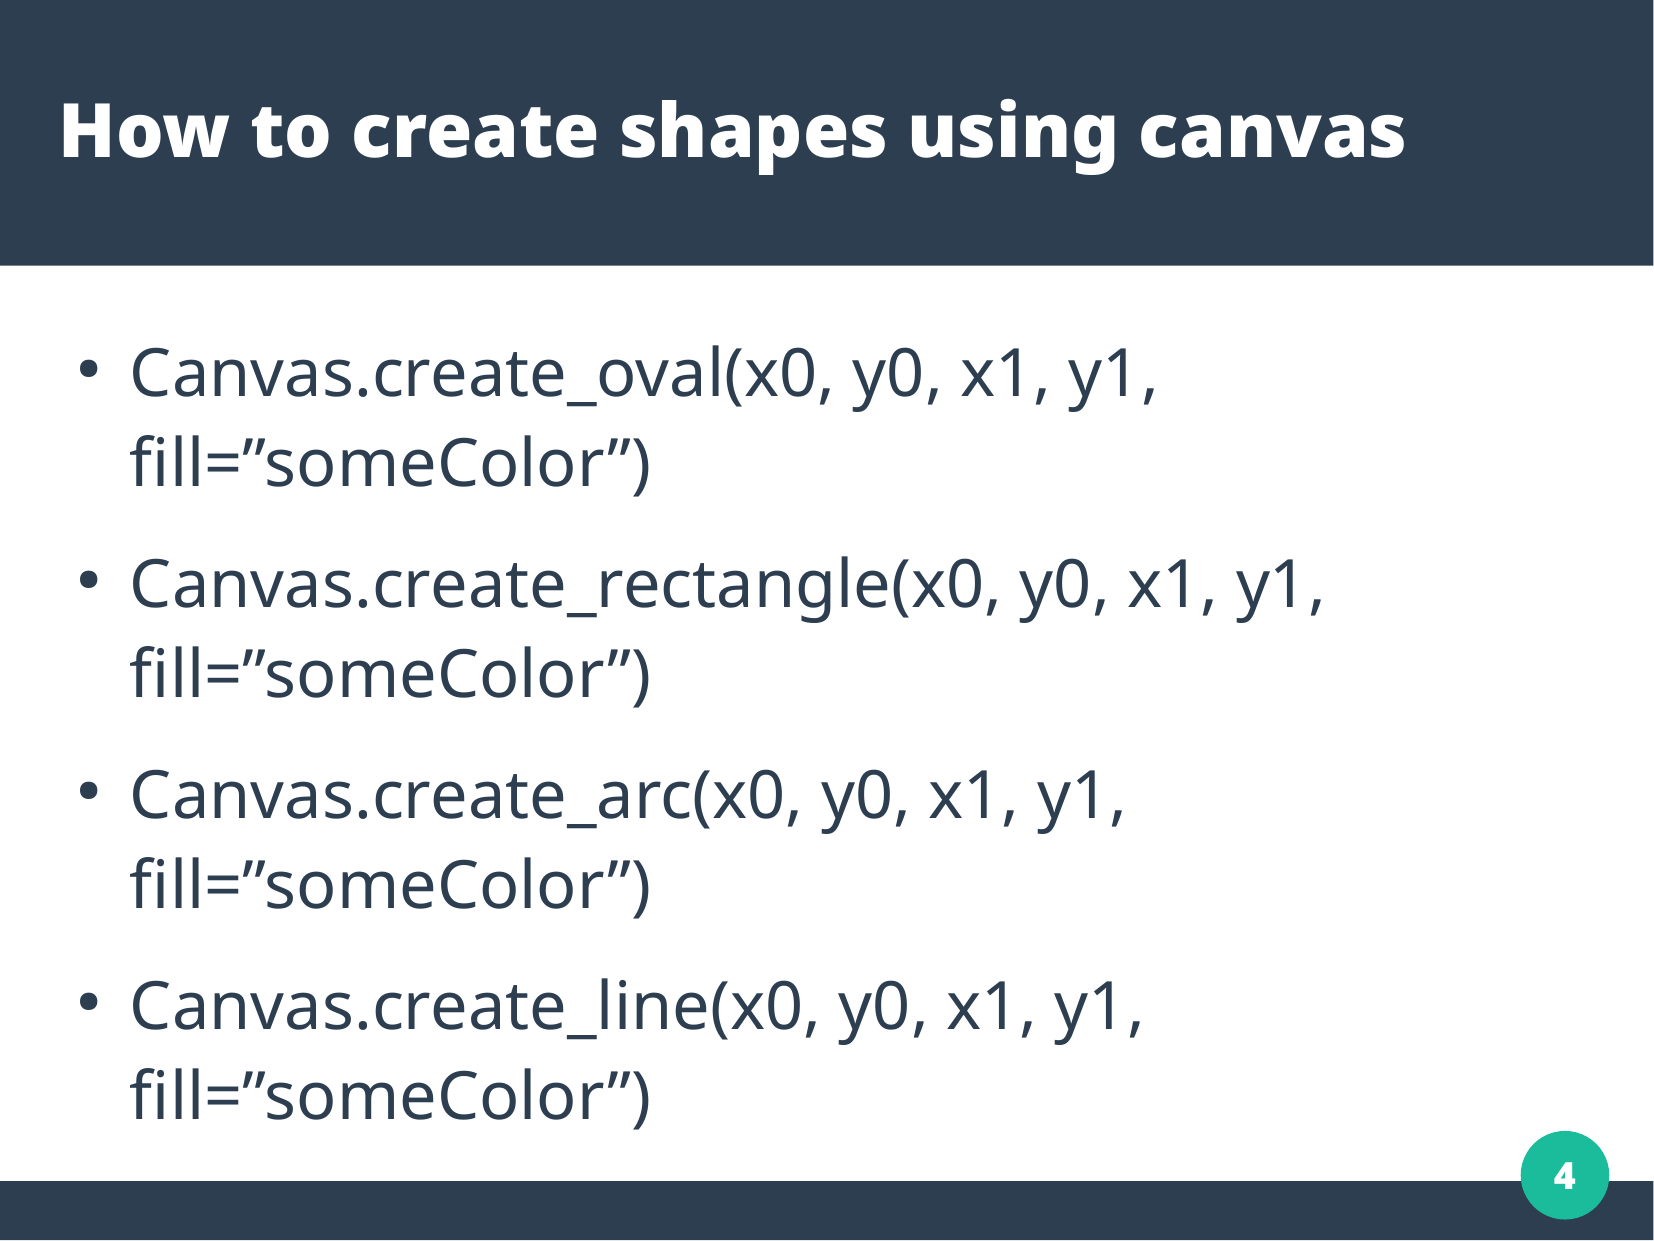

# How to create shapes using canvas
Canvas.create_oval(x0, y0, x1, y1, fill=”someColor”)
Canvas.create_rectangle(x0, y0, x1, y1, fill=”someColor”)
Canvas.create_arc(x0, y0, x1, y1, fill=”someColor”)
Canvas.create_line(x0, y0, x1, y1, fill=”someColor”)
4